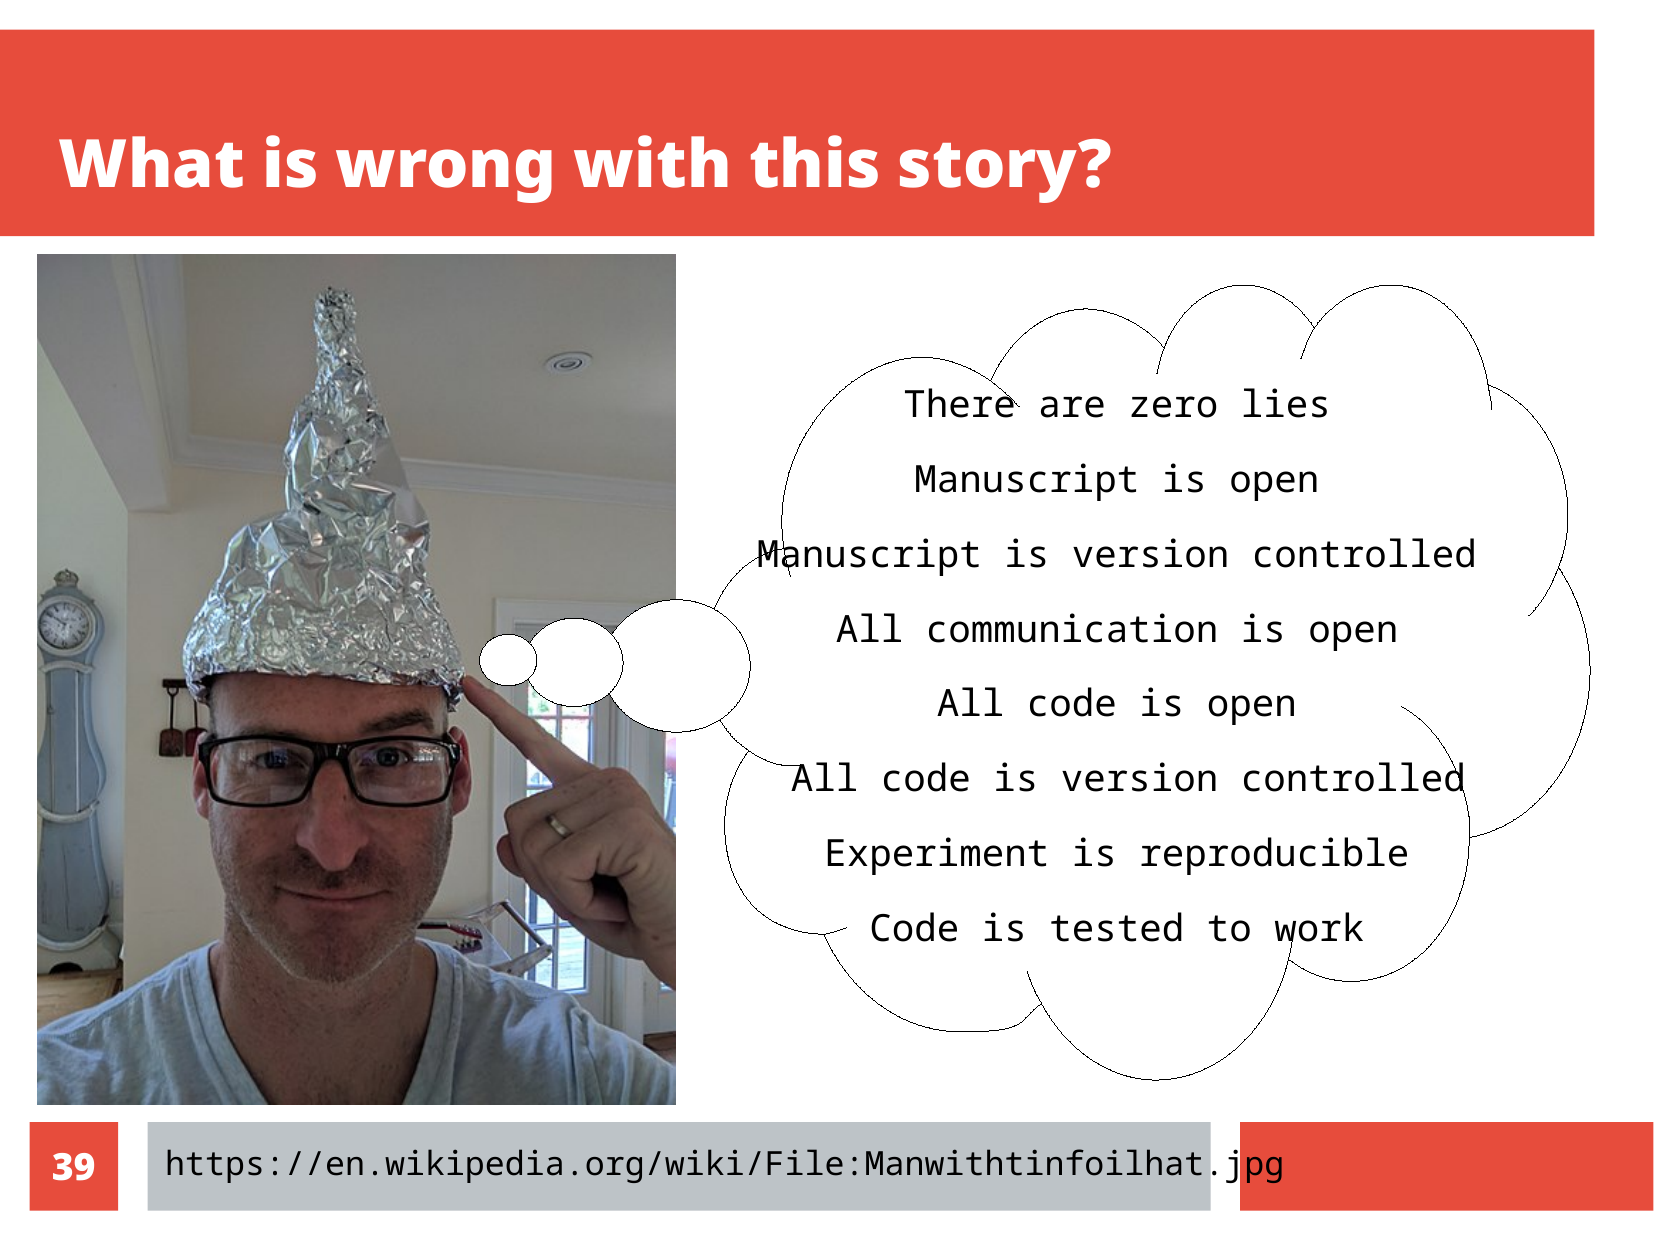

# What is wrong with this story?
There are zero lies
Manuscript is open
Manuscript is version controlled
All communication is open
All code is open
 All code is version controlled
Experiment is reproducible
Code is tested to work
39
https://en.wikipedia.org/wiki/File:Manwithtinfoilhat.jpg